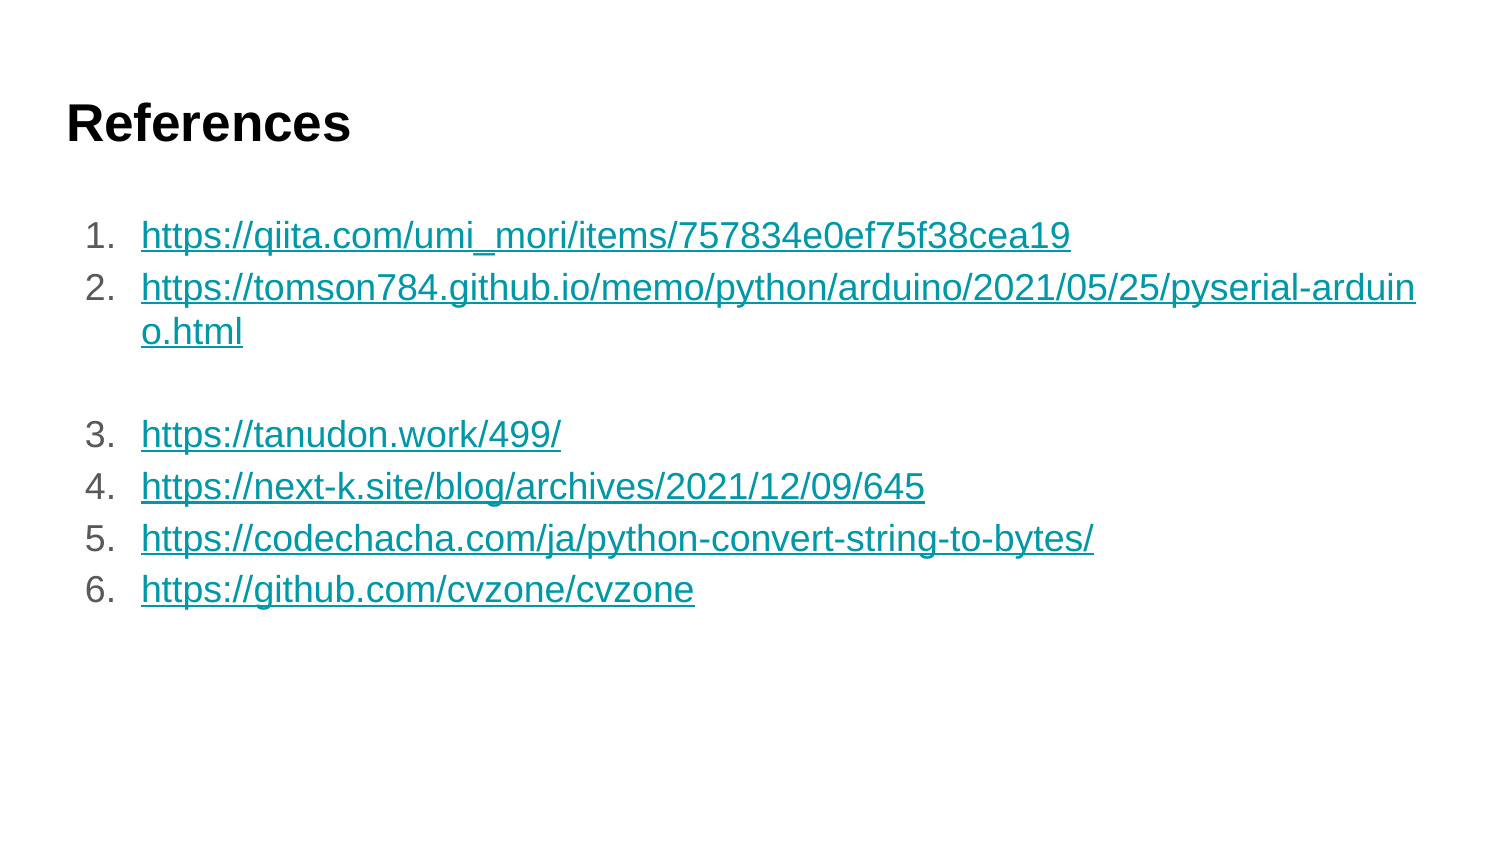

# References
https://qiita.com/umi_mori/items/757834e0ef75f38cea19
https://tomson784.github.io/memo/python/arduino/2021/05/25/pyserial-arduino.html
https://tanudon.work/499/
https://next-k.site/blog/archives/2021/12/09/645
https://codechacha.com/ja/python-convert-string-to-bytes/
https://github.com/cvzone/cvzone